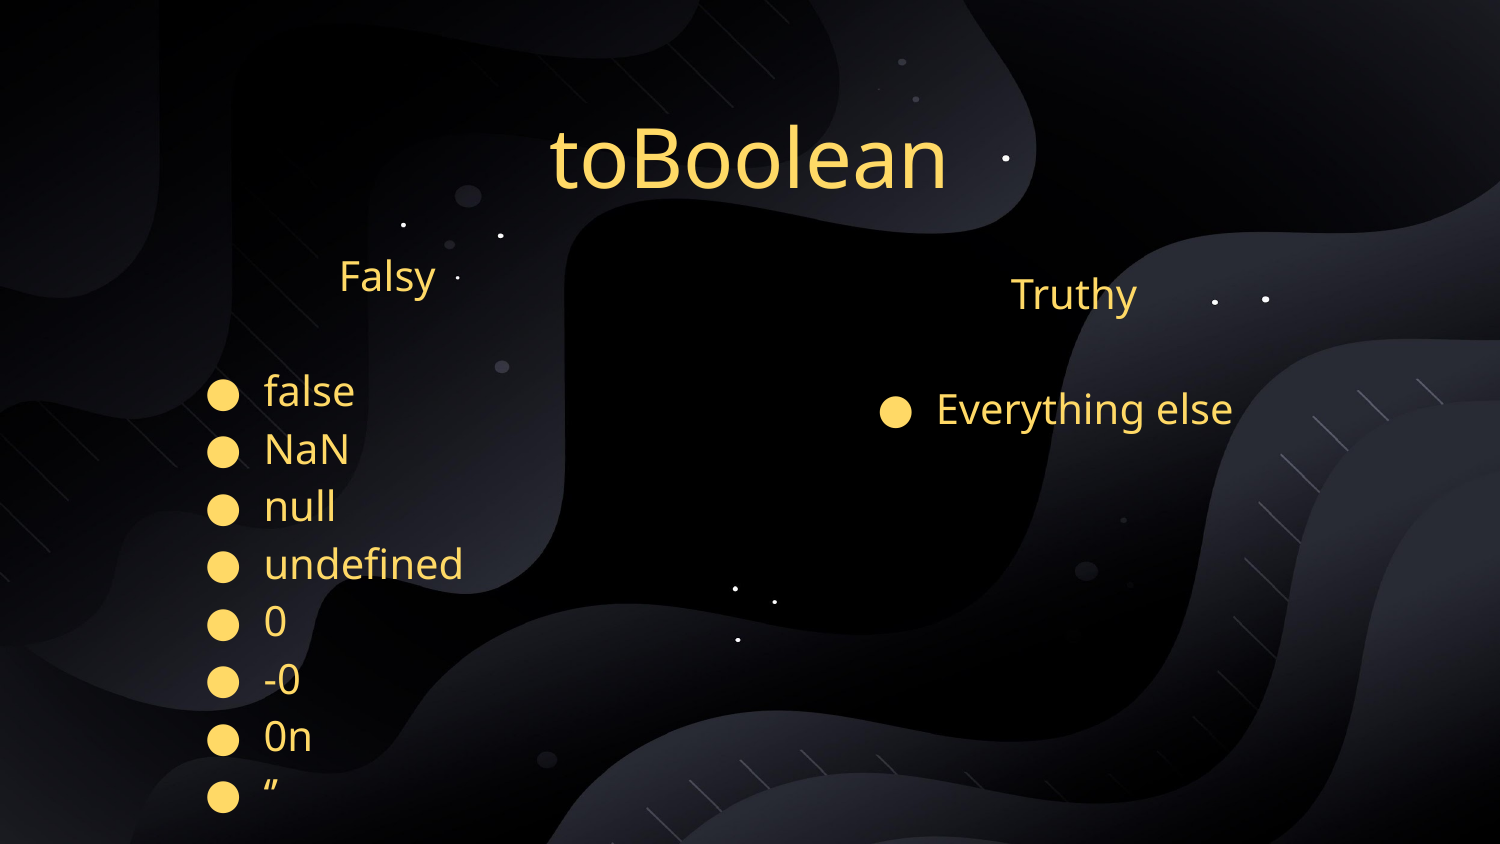

# toBoolean
Falsy
false
NaN
null
undefined
0
-0
0n
‘’
Truthy
Everything else